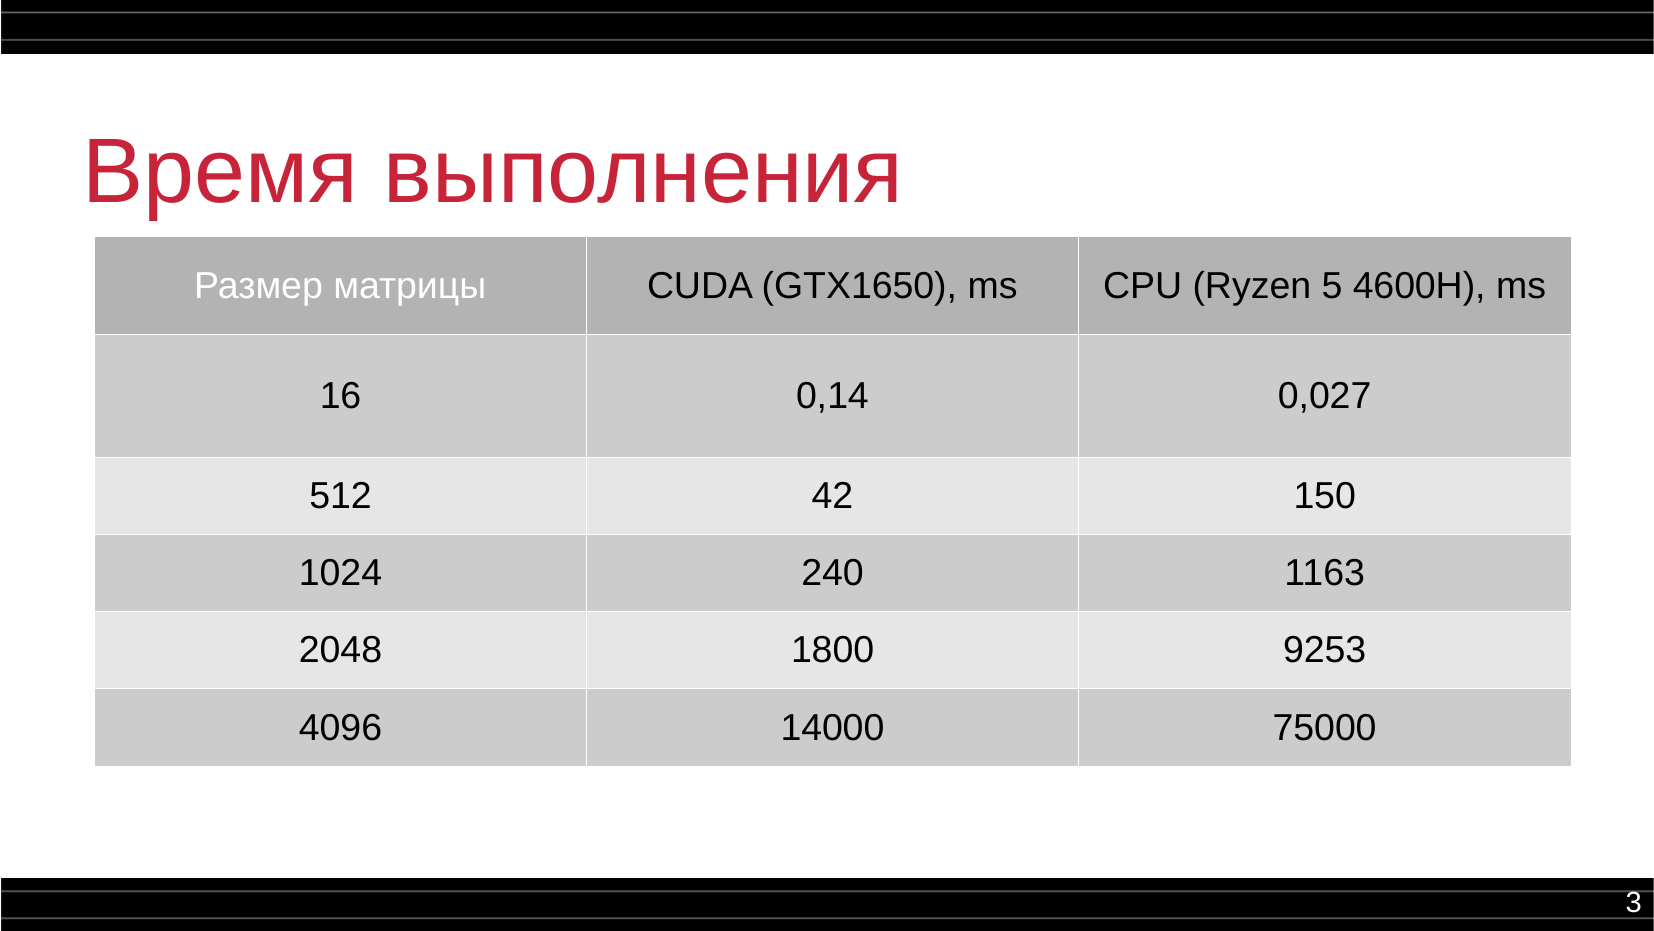

# Время выполнения
| Размер матрицы | CUDA (GTX1650), ms | CPU (Ryzen 5 4600H), ms |
| --- | --- | --- |
| 16 | 0,14 | 0,027 |
| 512 | 42 | 150 |
| 1024 | 240 | 1163 |
| 2048 | 1800 | 9253 |
| 4096 | 14000 | 75000 |